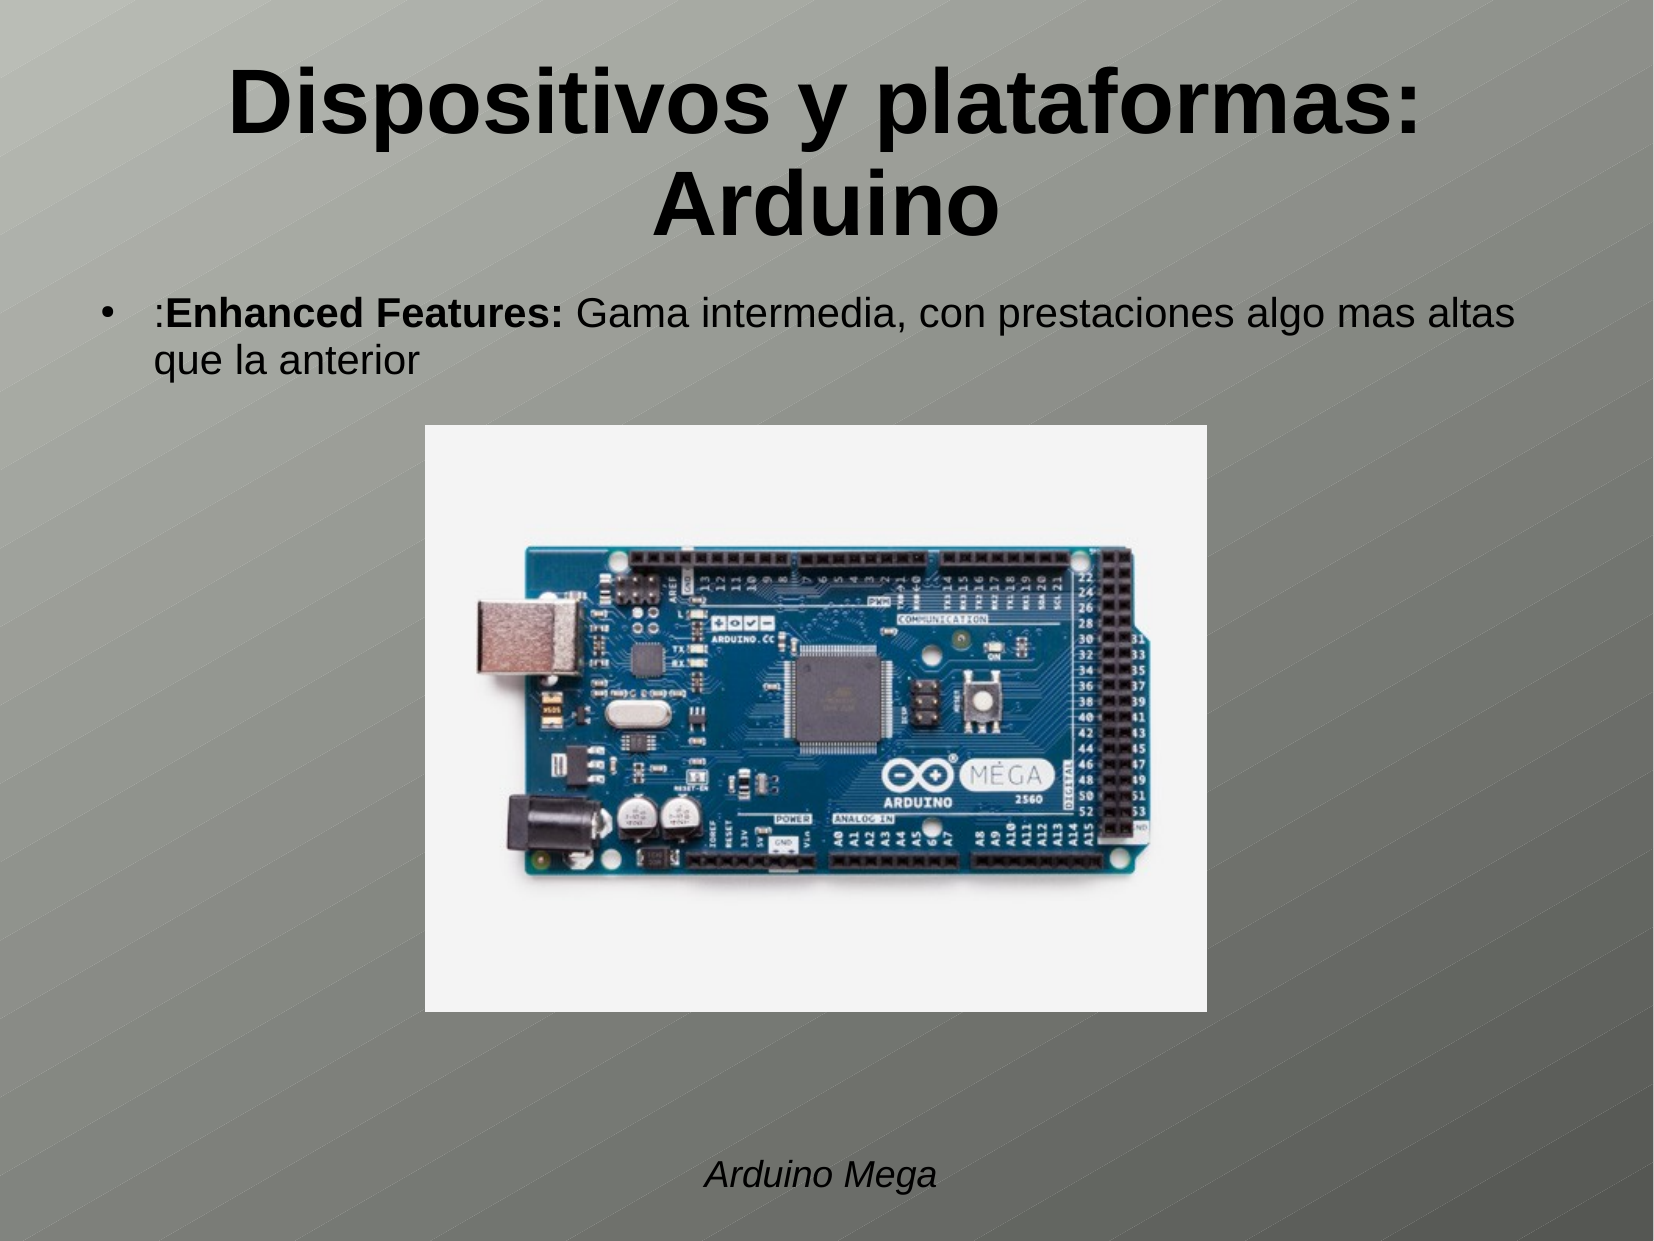

# Dispositivos y plataformas: Arduino
:Enhanced Features: Gama intermedia, con prestaciones algo mas altas que la anterior
Arduino Mega